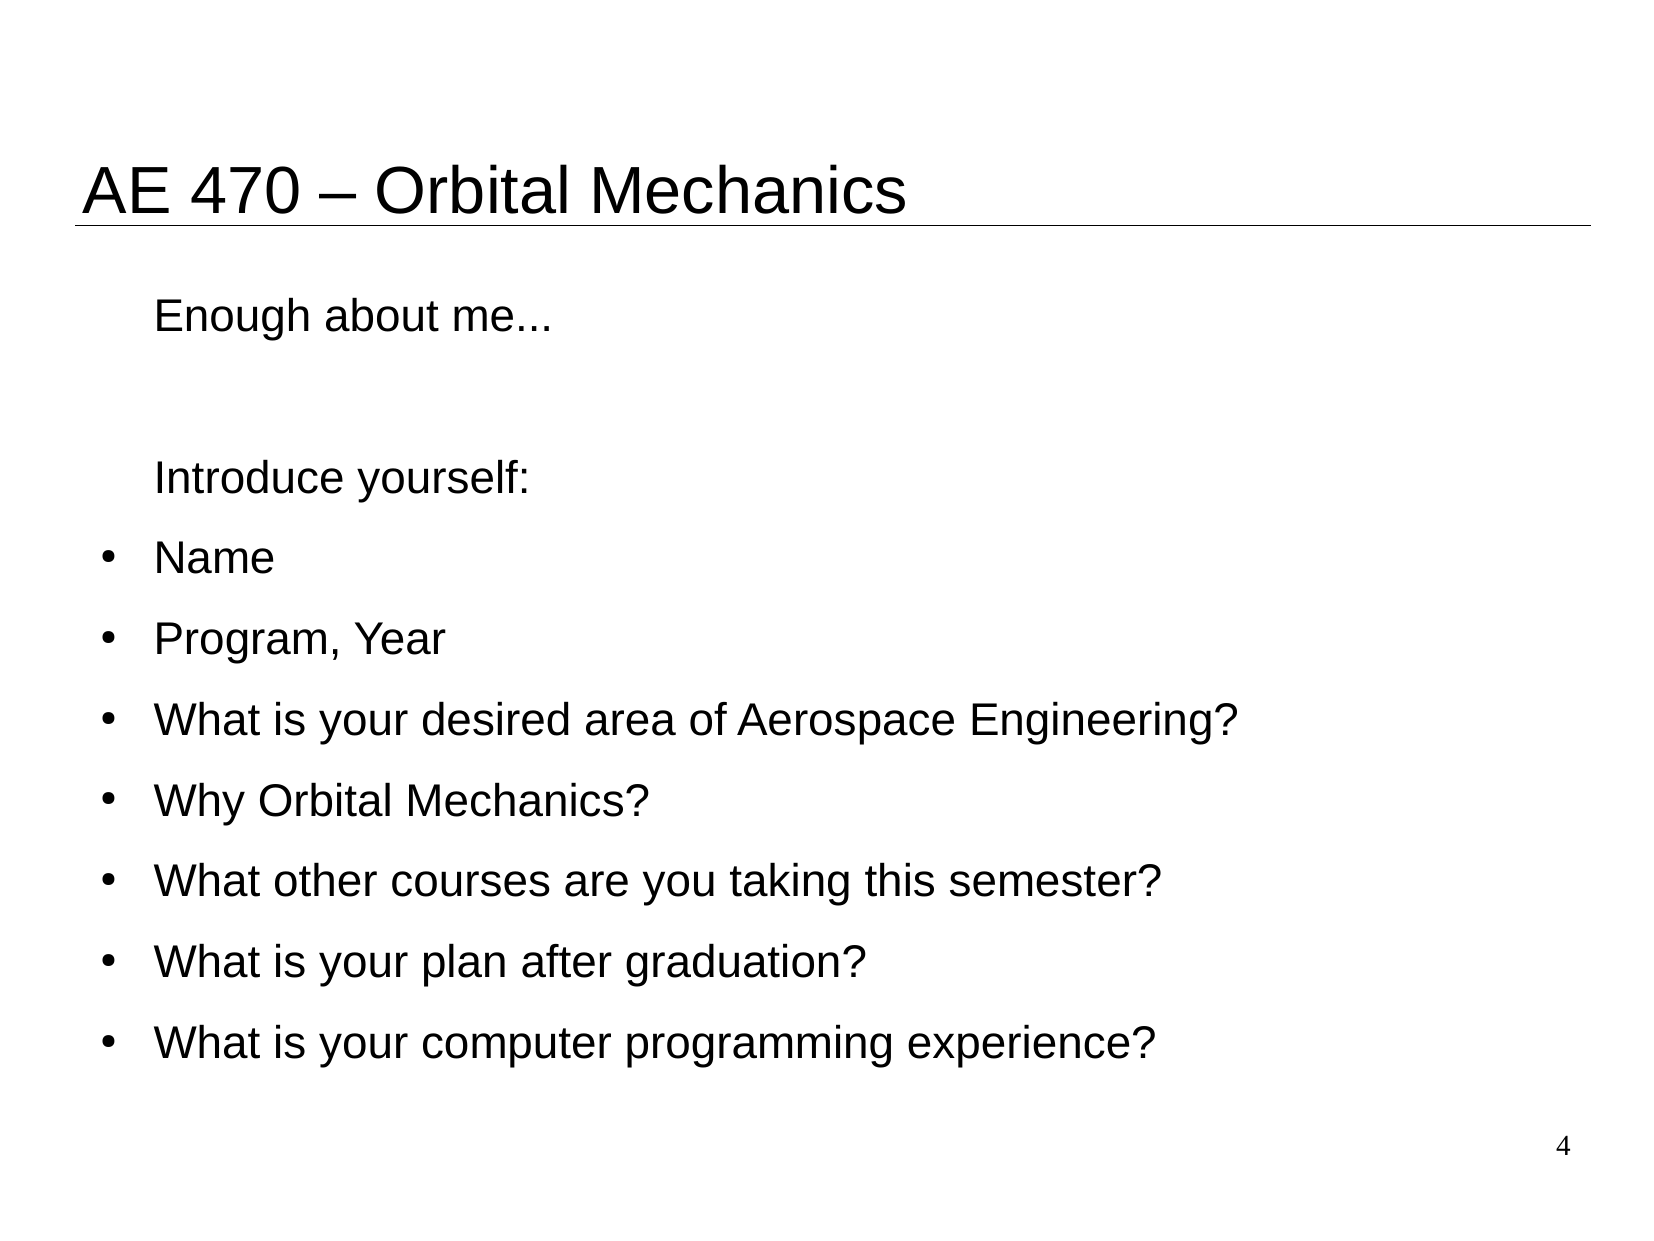

# AE 470 – Orbital Mechanics
Enough about me...
Introduce yourself:
Name
Program, Year
What is your desired area of Aerospace Engineering?
Why Orbital Mechanics?
What other courses are you taking this semester?
What is your plan after graduation?
What is your computer programming experience?
4